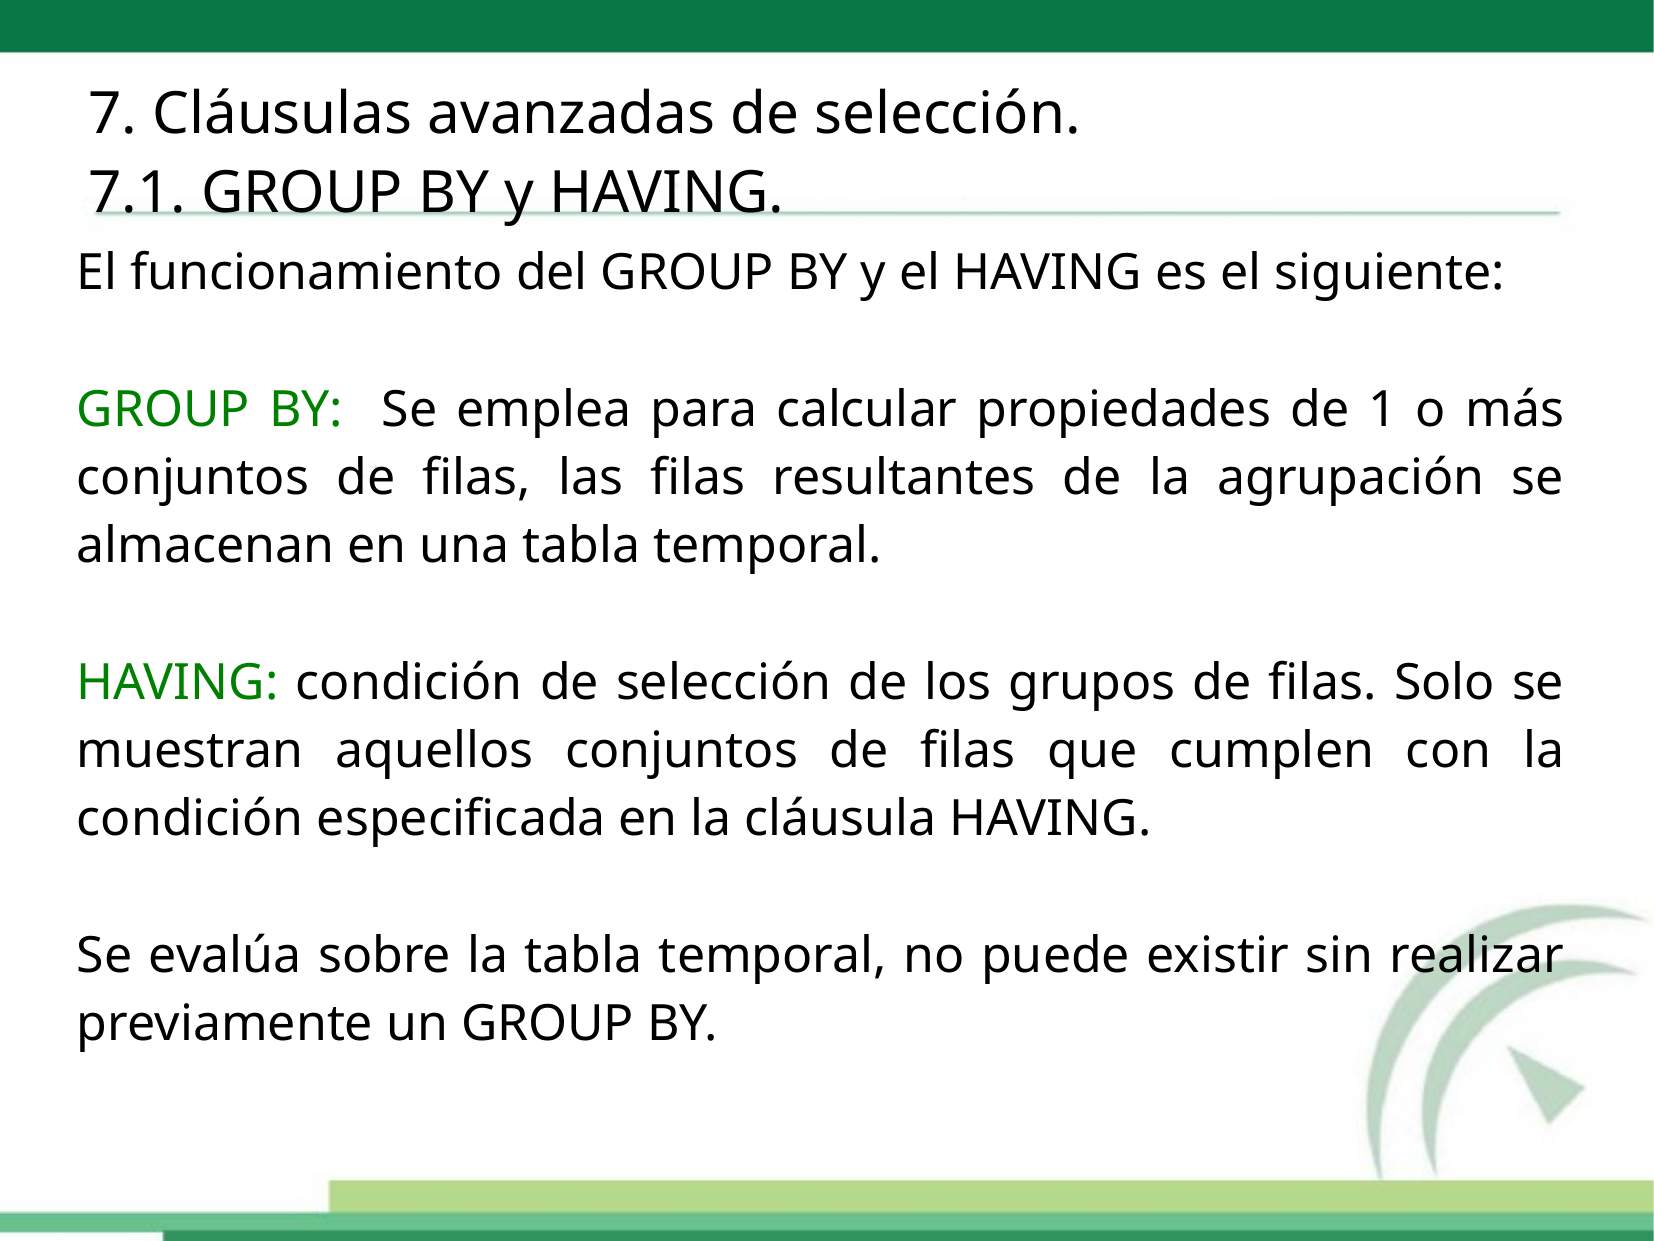

# 7. Cláusulas avanzadas de selección. 7.1. GROUP BY y HAVING.
El funcionamiento del GROUP BY y el HAVING es el siguiente:
GROUP BY: Se emplea para calcular propiedades de 1 o más conjuntos de filas, las filas resultantes de la agrupación se almacenan en una tabla temporal.
HAVING: condición de selección de los grupos de filas. Solo se muestran aquellos conjuntos de filas que cumplen con la condición especificada en la cláusula HAVING.
Se evalúa sobre la tabla temporal, no puede existir sin realizar previamente un GROUP BY.